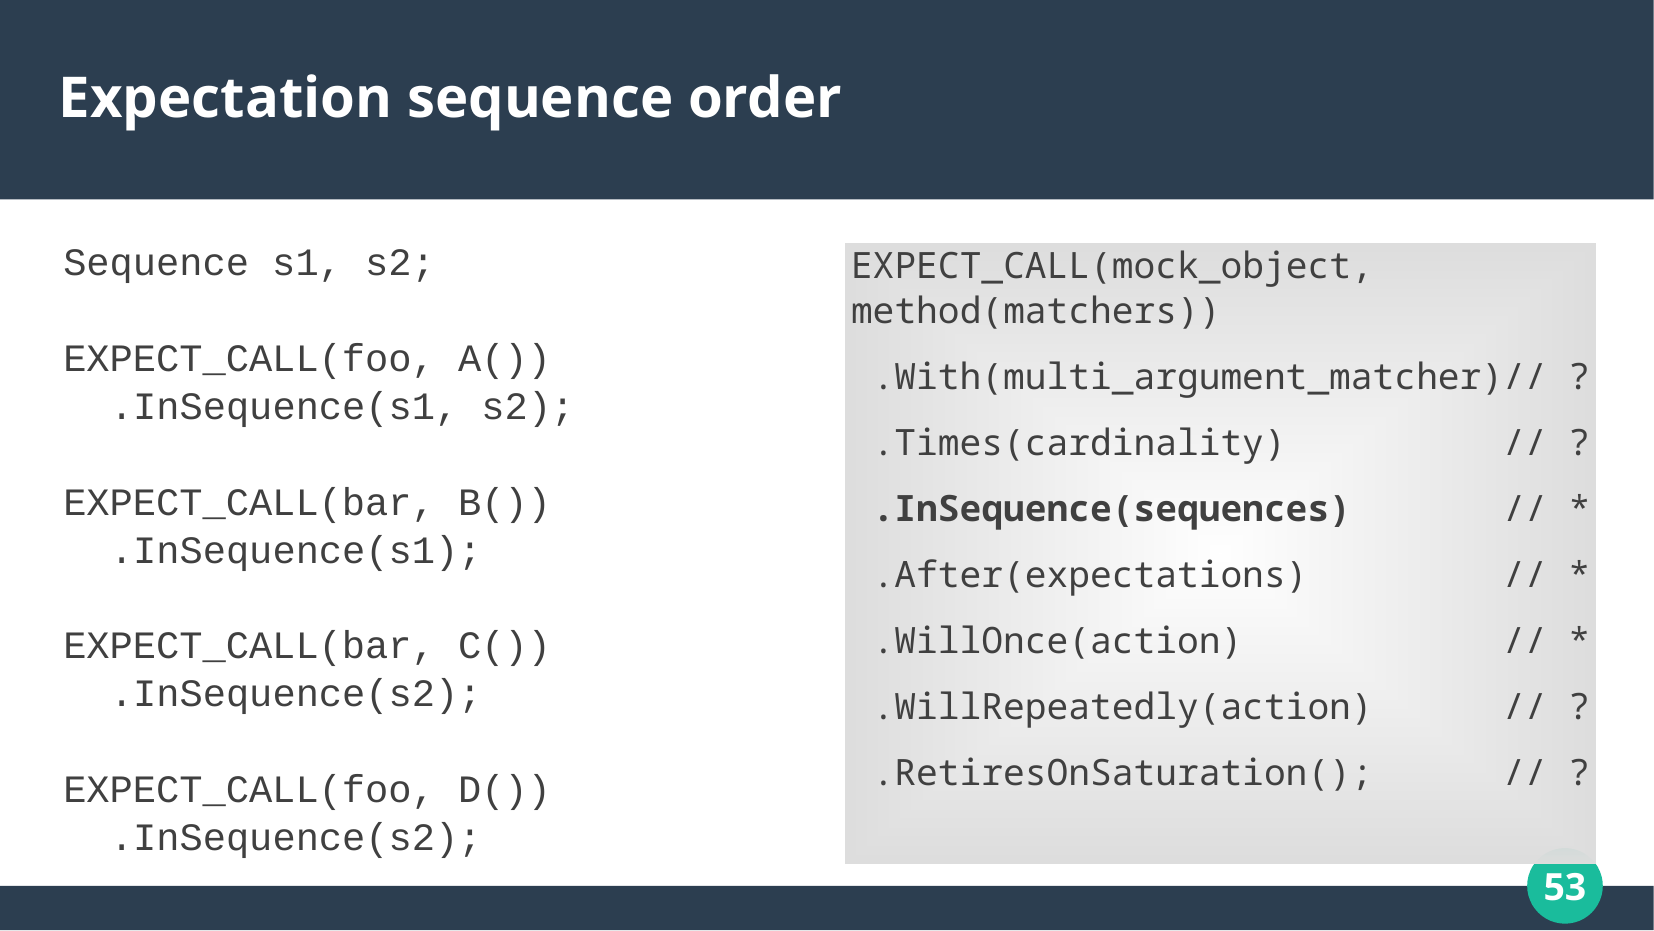

# Expectation sequence order
Sequence s1, s2;
EXPECT_CALL(foo, A())
 .InSequence(s1, s2);
EXPECT_CALL(bar, B())
 .InSequence(s1);
EXPECT_CALL(bar, C())
 .InSequence(s2);
EXPECT_CALL(foo, D())
 .InSequence(s2);
EXPECT_CALL(mock_object, method(matchers))
 .With(multi_argument_matcher)// ?
 .Times(cardinality) // ?
 .InSequence(sequences) // *
 .After(expectations) // *
 .WillOnce(action) // *
 .WillRepeatedly(action) // ?
 .RetiresOnSaturation(); // ?